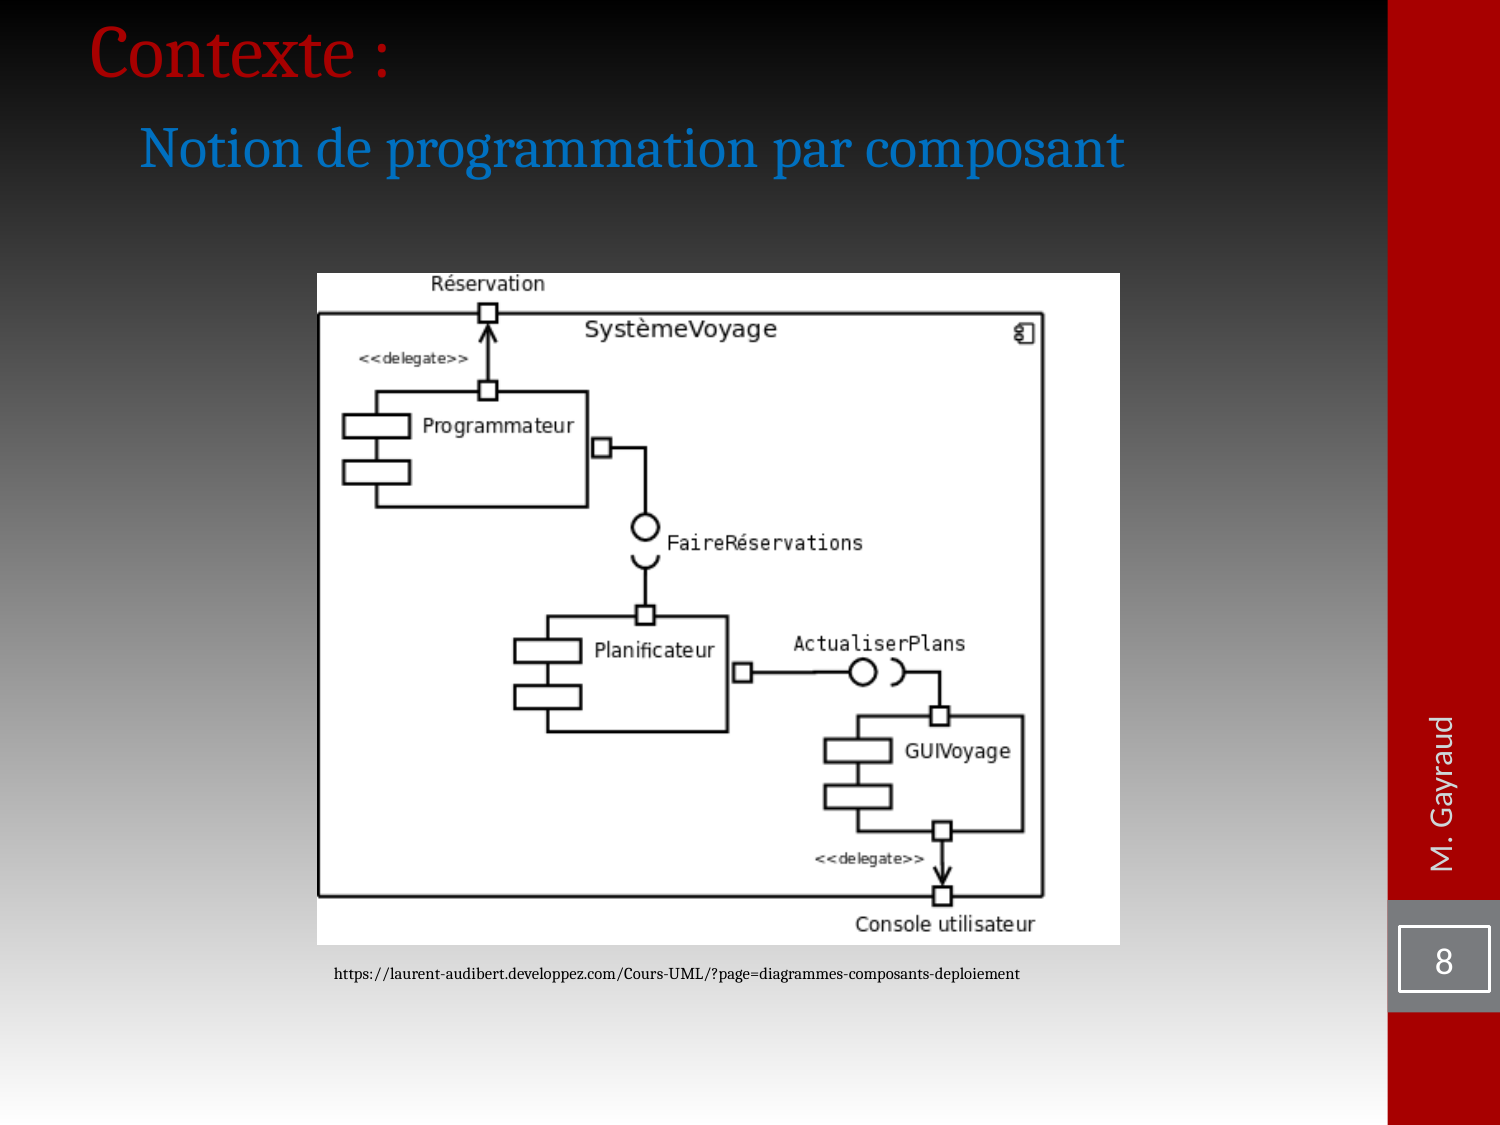

# Contexte : Notion de programmation par composant
M. Gayraud
https://laurent-audibert.developpez.com/Cours-UML/?page=diagrammes-composants-deploiement